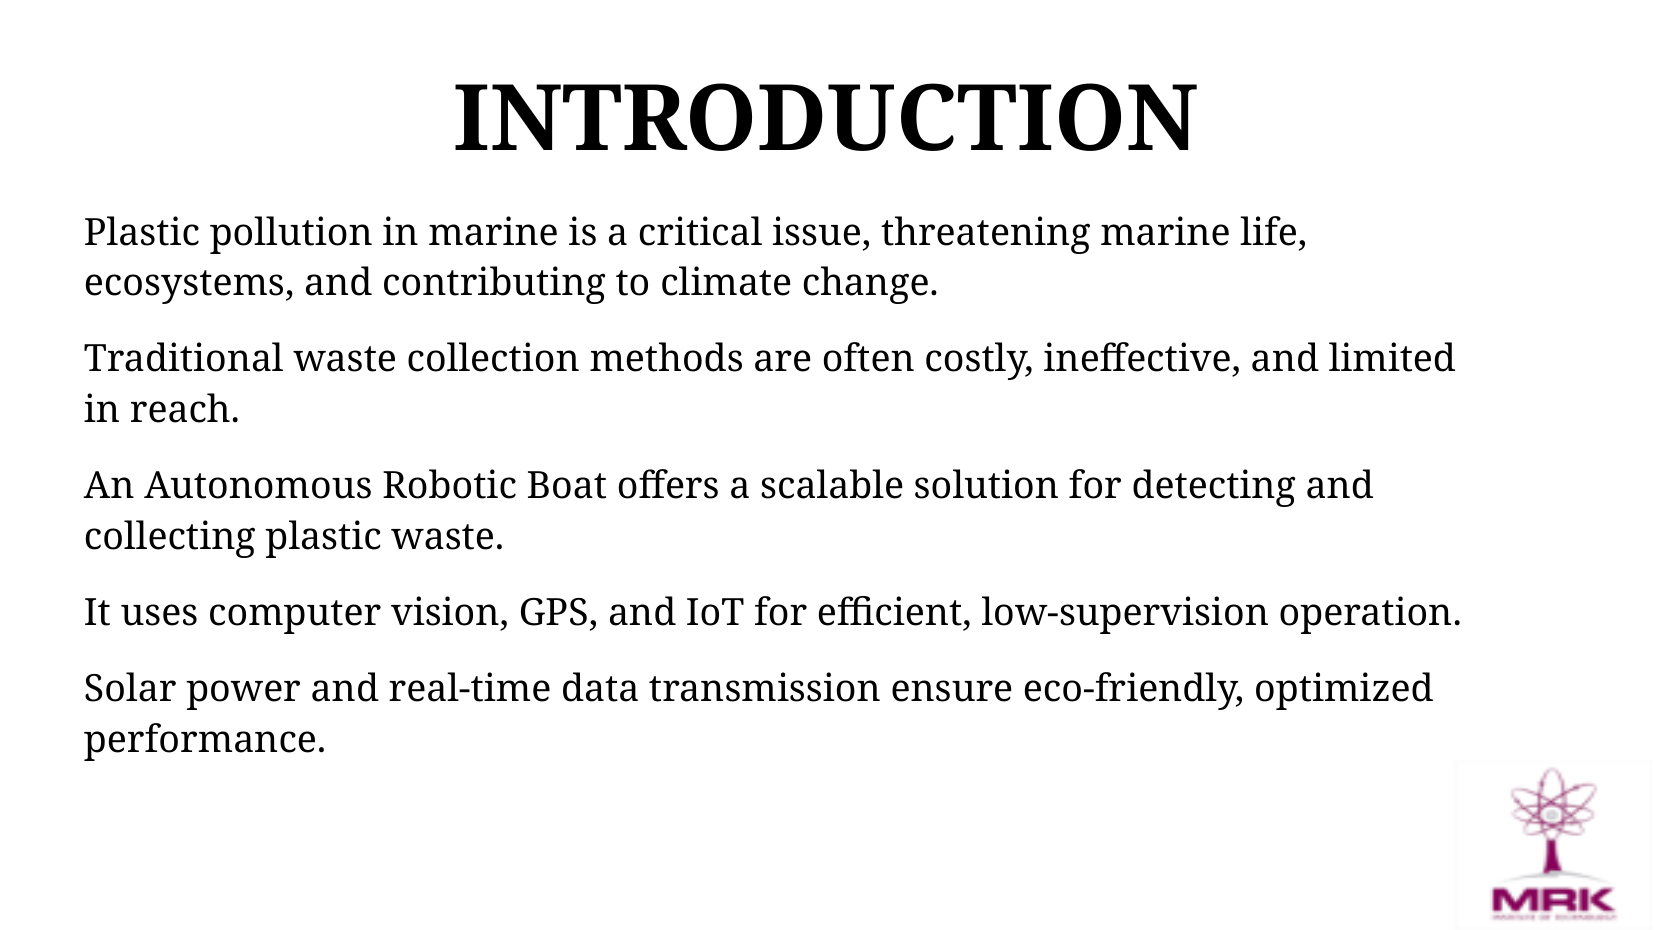

# INTRODUCTION
Plastic pollution in marine is a critical issue, threatening marine life, ecosystems, and contributing to climate change.
Traditional waste collection methods are often costly, ineffective, and limited in reach.
An Autonomous Robotic Boat offers a scalable solution for detecting and collecting plastic waste.
It uses computer vision, GPS, and IoT for efficient, low-supervision operation.
Solar power and real-time data transmission ensure eco-friendly, optimized performance.